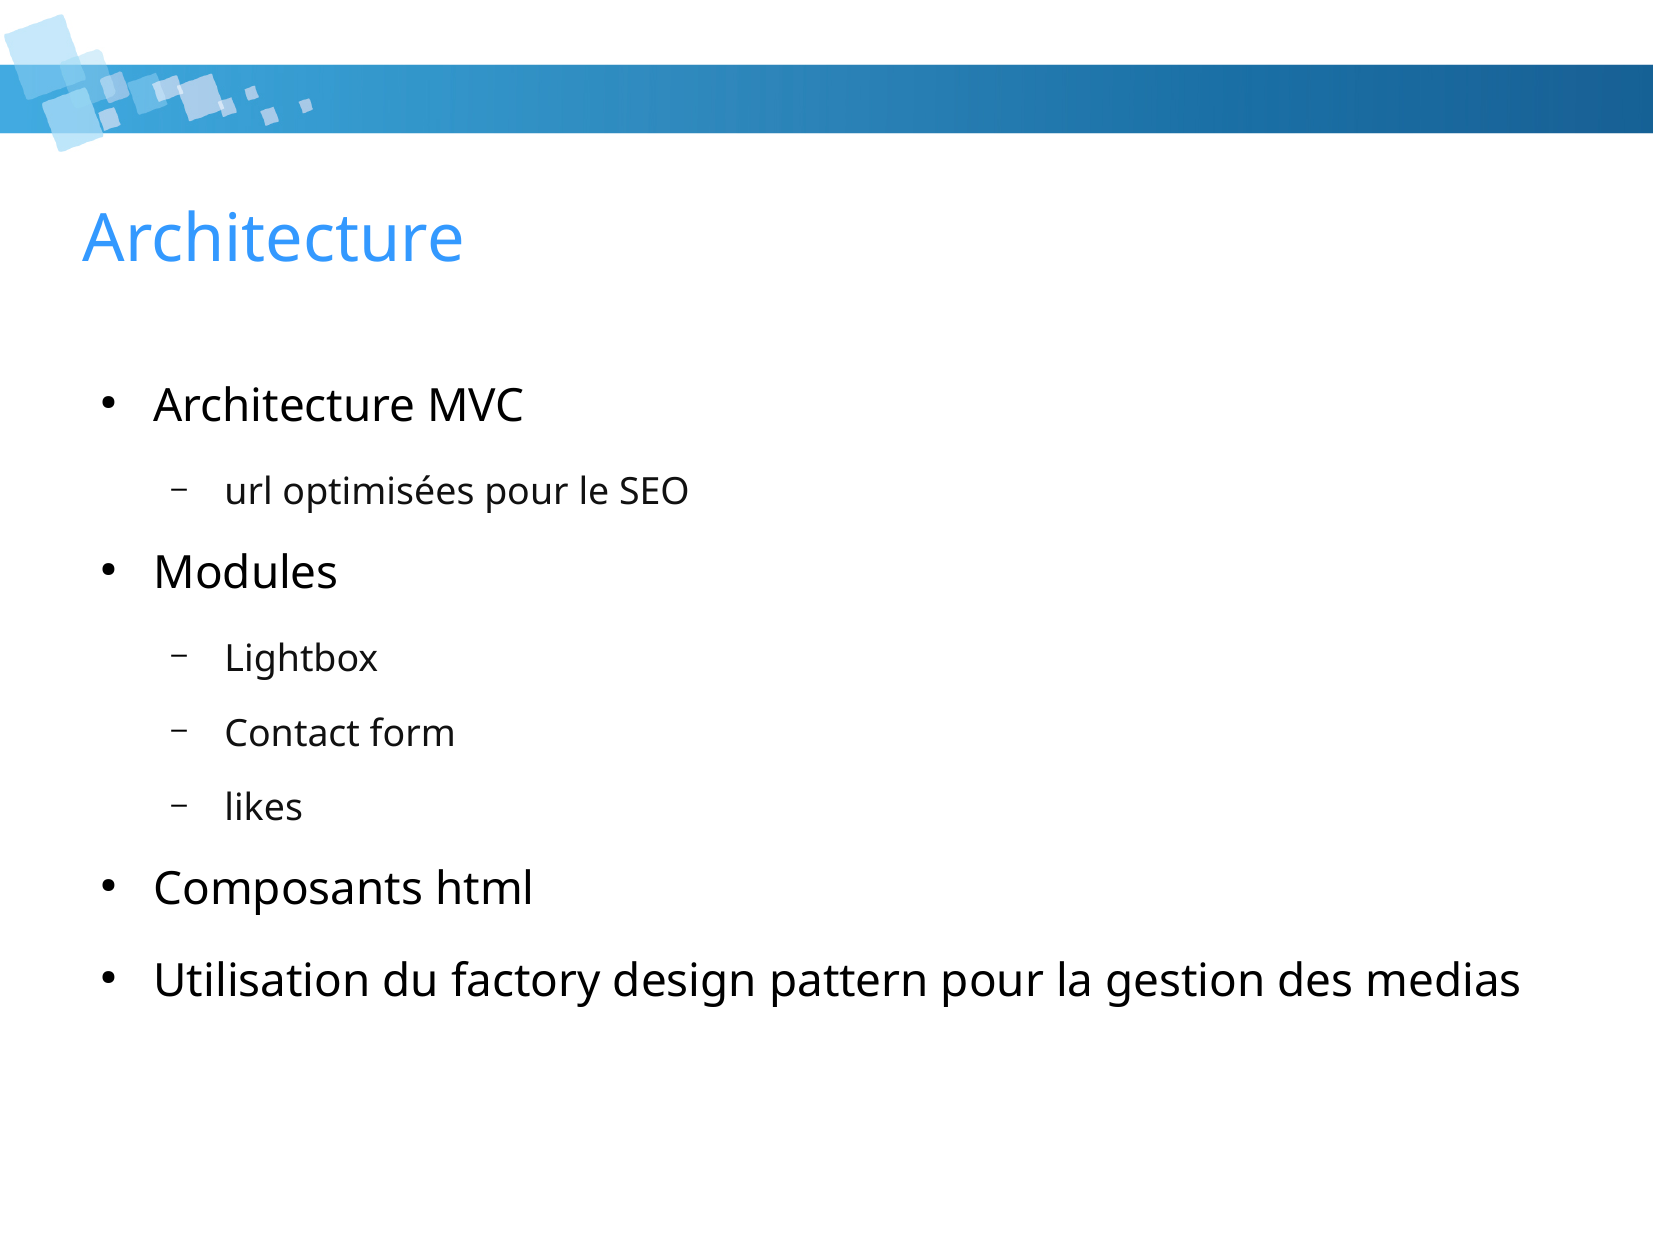

# Architecture
Architecture MVC
url optimisées pour le SEO
Modules
Lightbox
Contact form
likes
Composants html
Utilisation du factory design pattern pour la gestion des medias